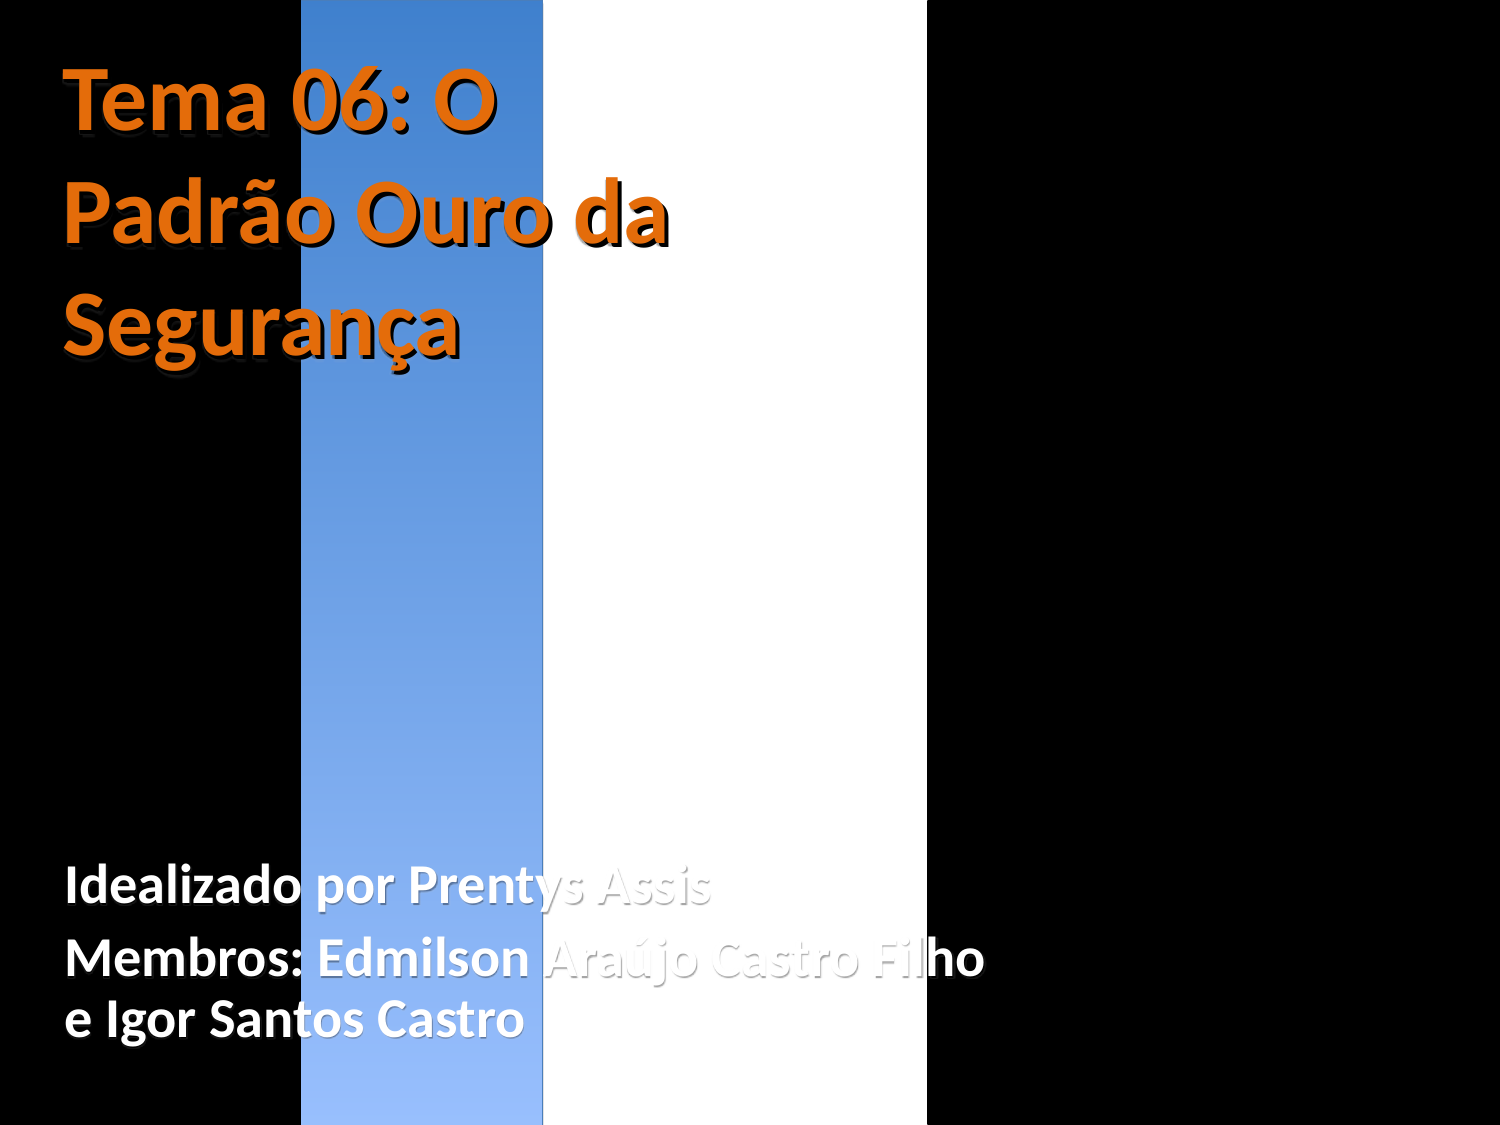

# Tema 06: O Padrão Ouro da Segurança
Idealizado por Prentys Assis
Membros: Edmilson Araújo Castro Filho e Igor Santos Castro